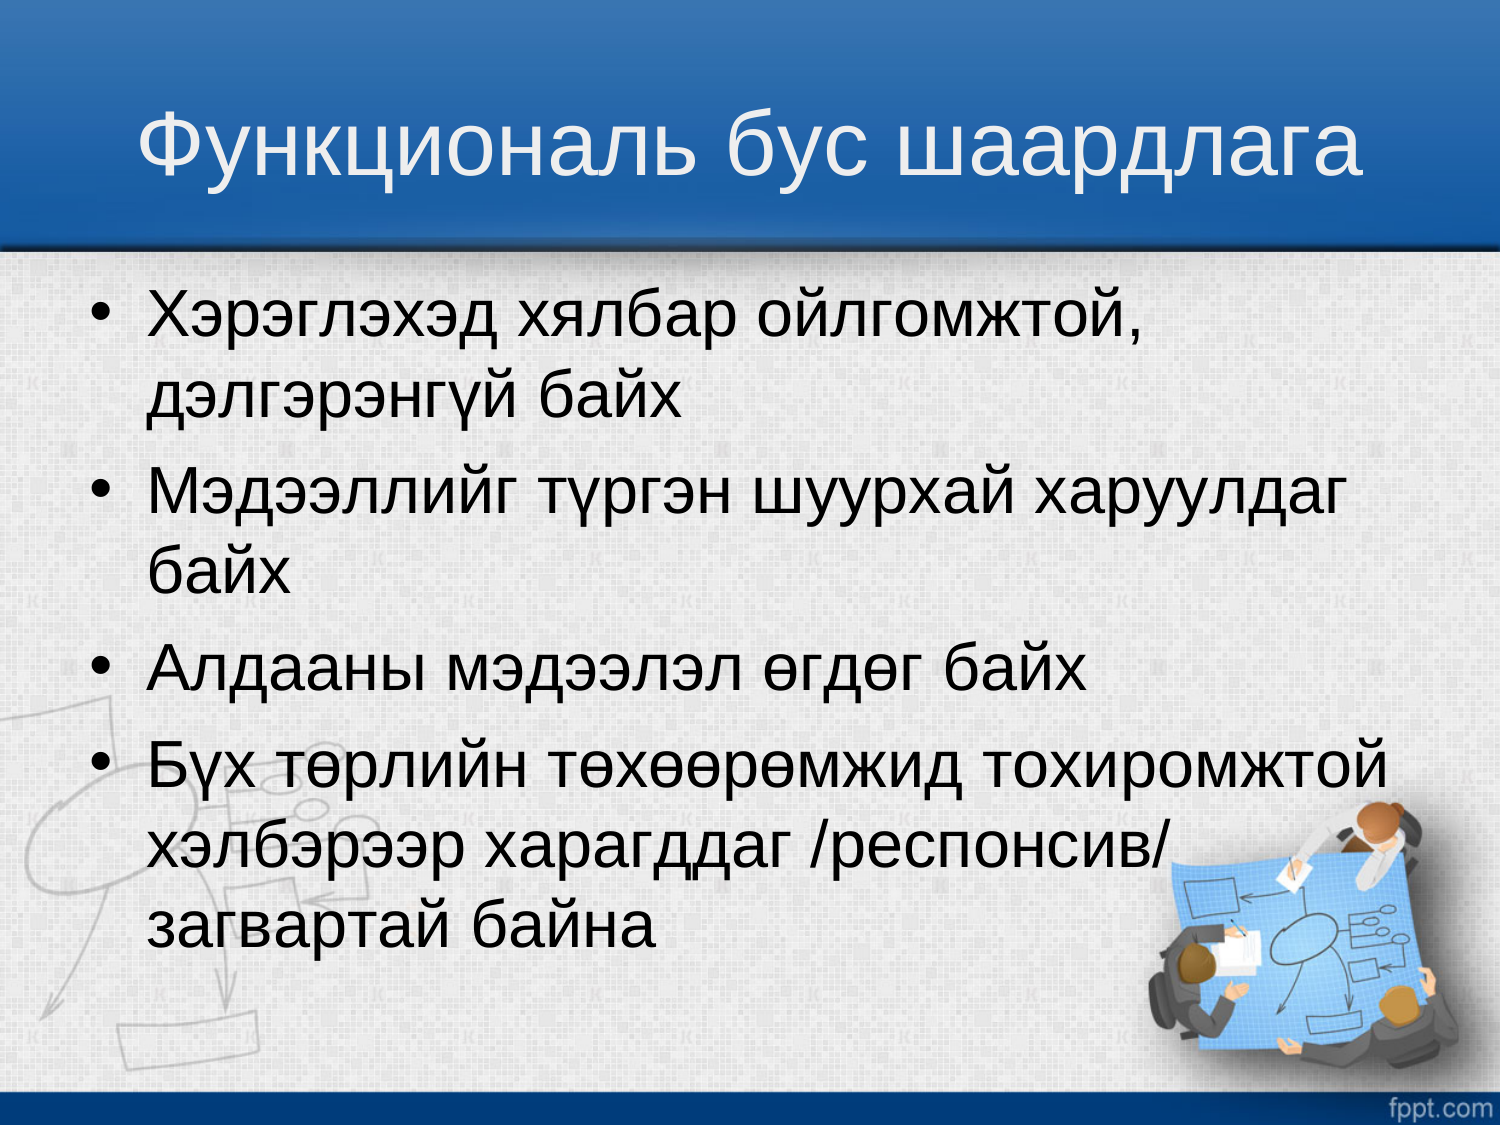

# Функциональ бус шаардлага
Хэрэглэхэд хялбар ойлгомжтой, дэлгэрэнгүй байх
Мэдээллийг түргэн шуурхай харуулдаг байх
Алдааны мэдээлэл өгдөг байх
Бүх төрлийн төхөөрөмжид тохиромжтой хэлбэрээр харагддаг /респонсив/ загвартай байна